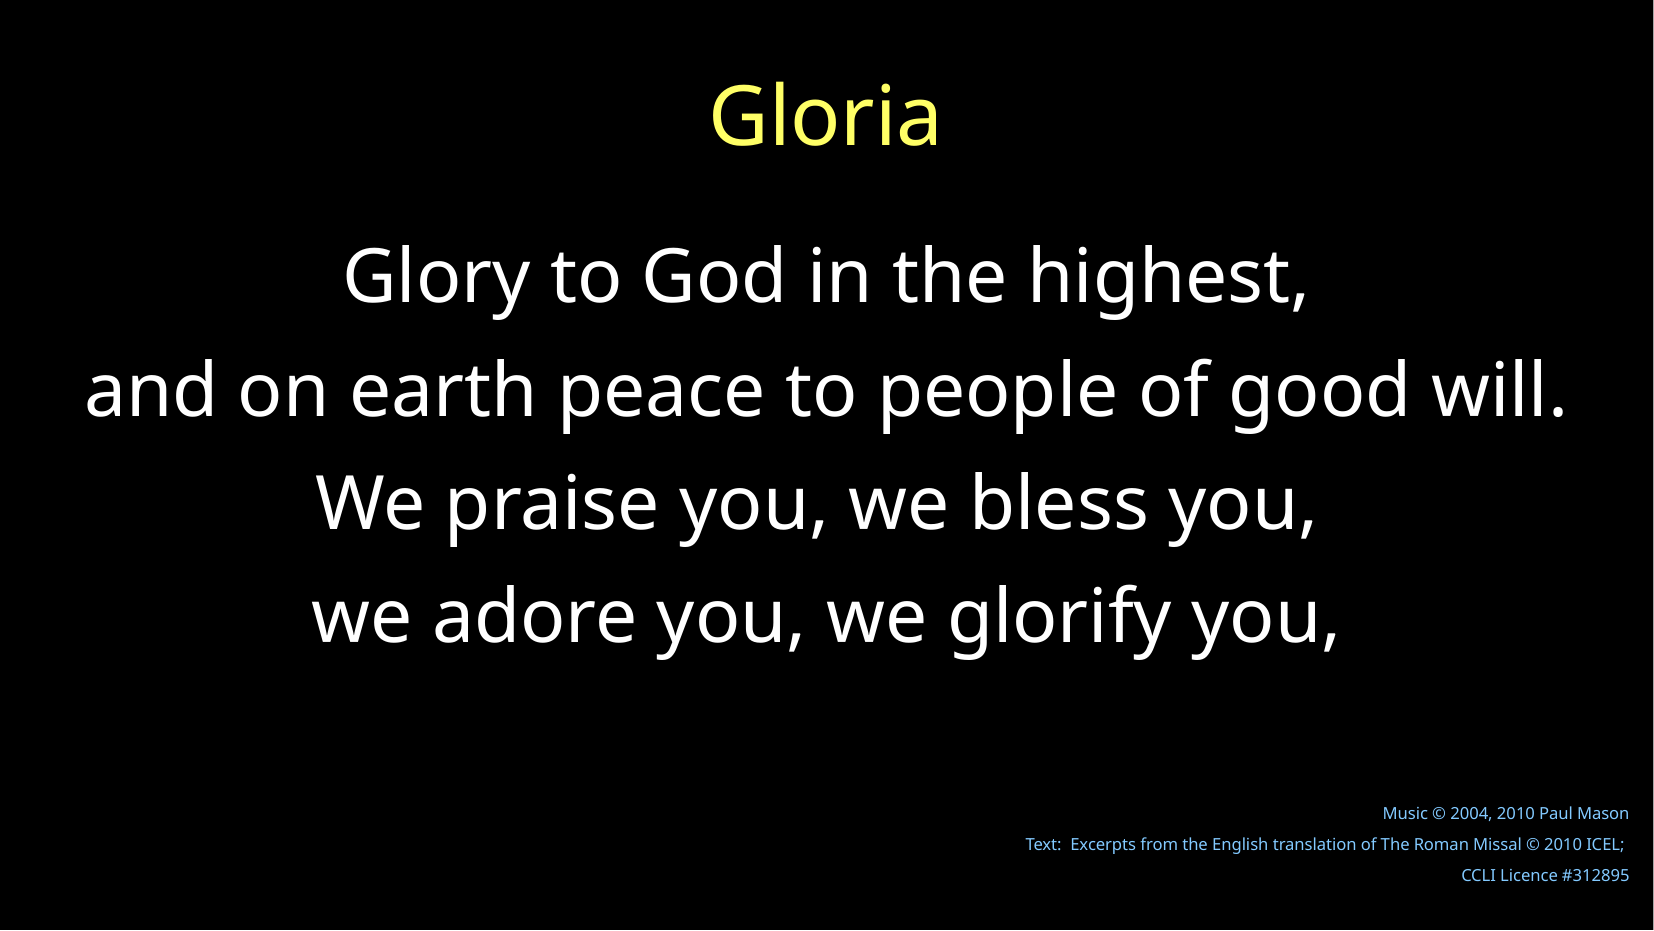

# Gloria
Glory to God in the highest,
and on earth peace to people of good will.
We praise you, we bless you,
we adore you, we glorify you,
Music © 2004, 2010 Paul Mason
Text: Excerpts from the English translation of The Roman Missal © 2010 ICEL;
CCLI Licence #312895